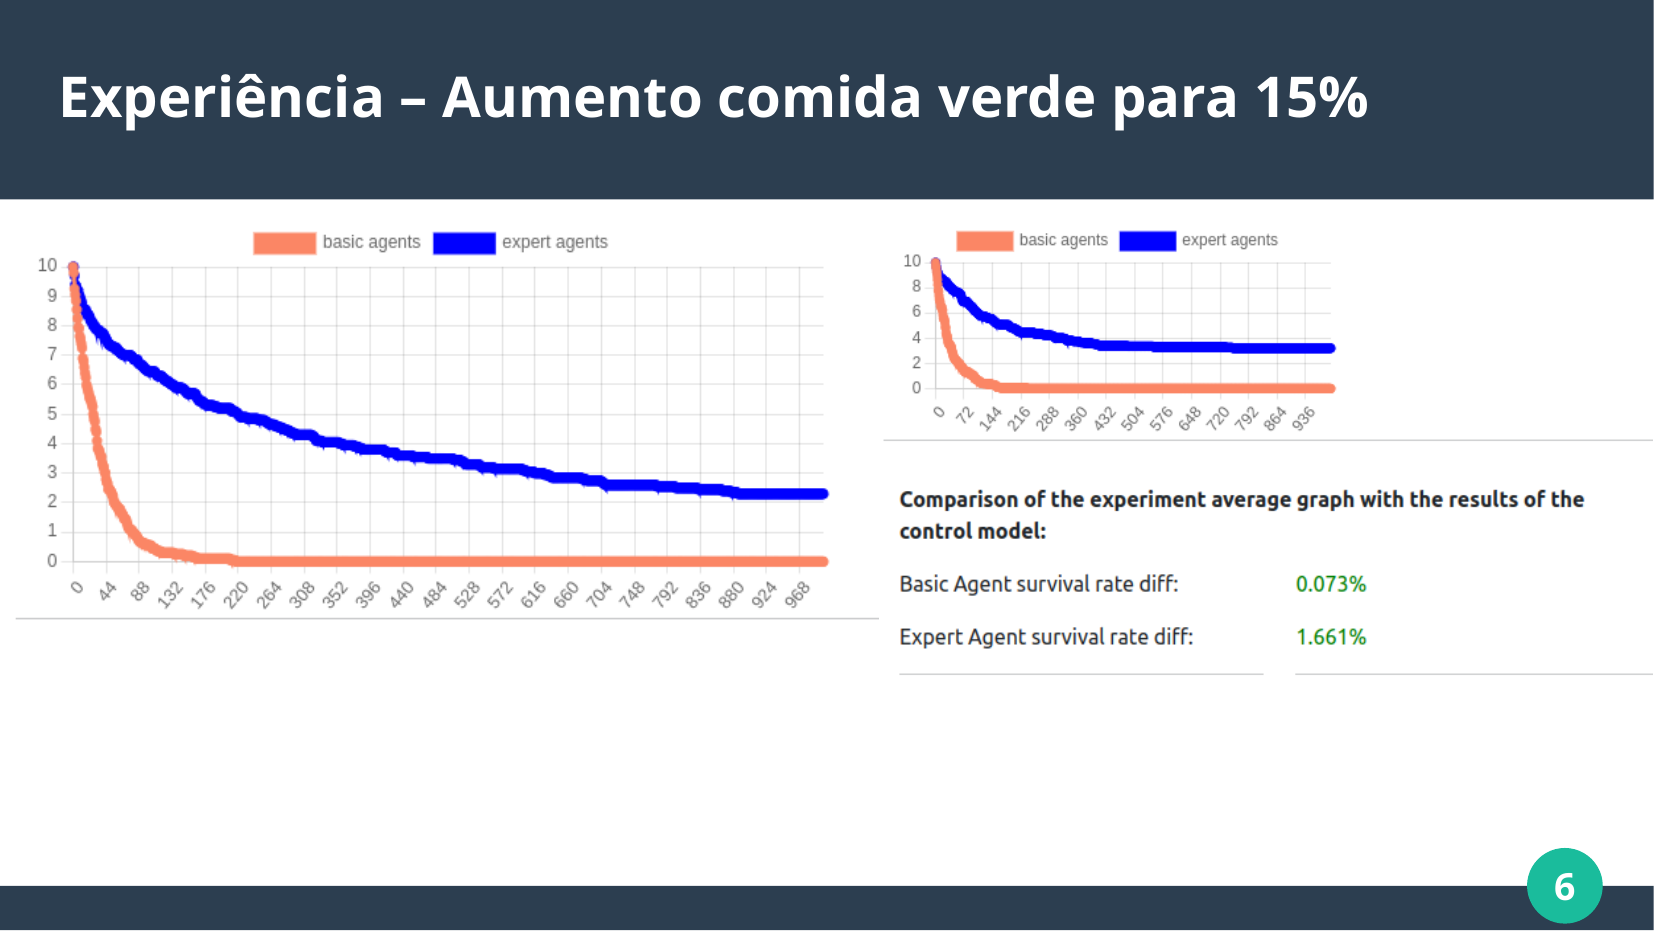

# Experiência – Aumento comida verde para 15%